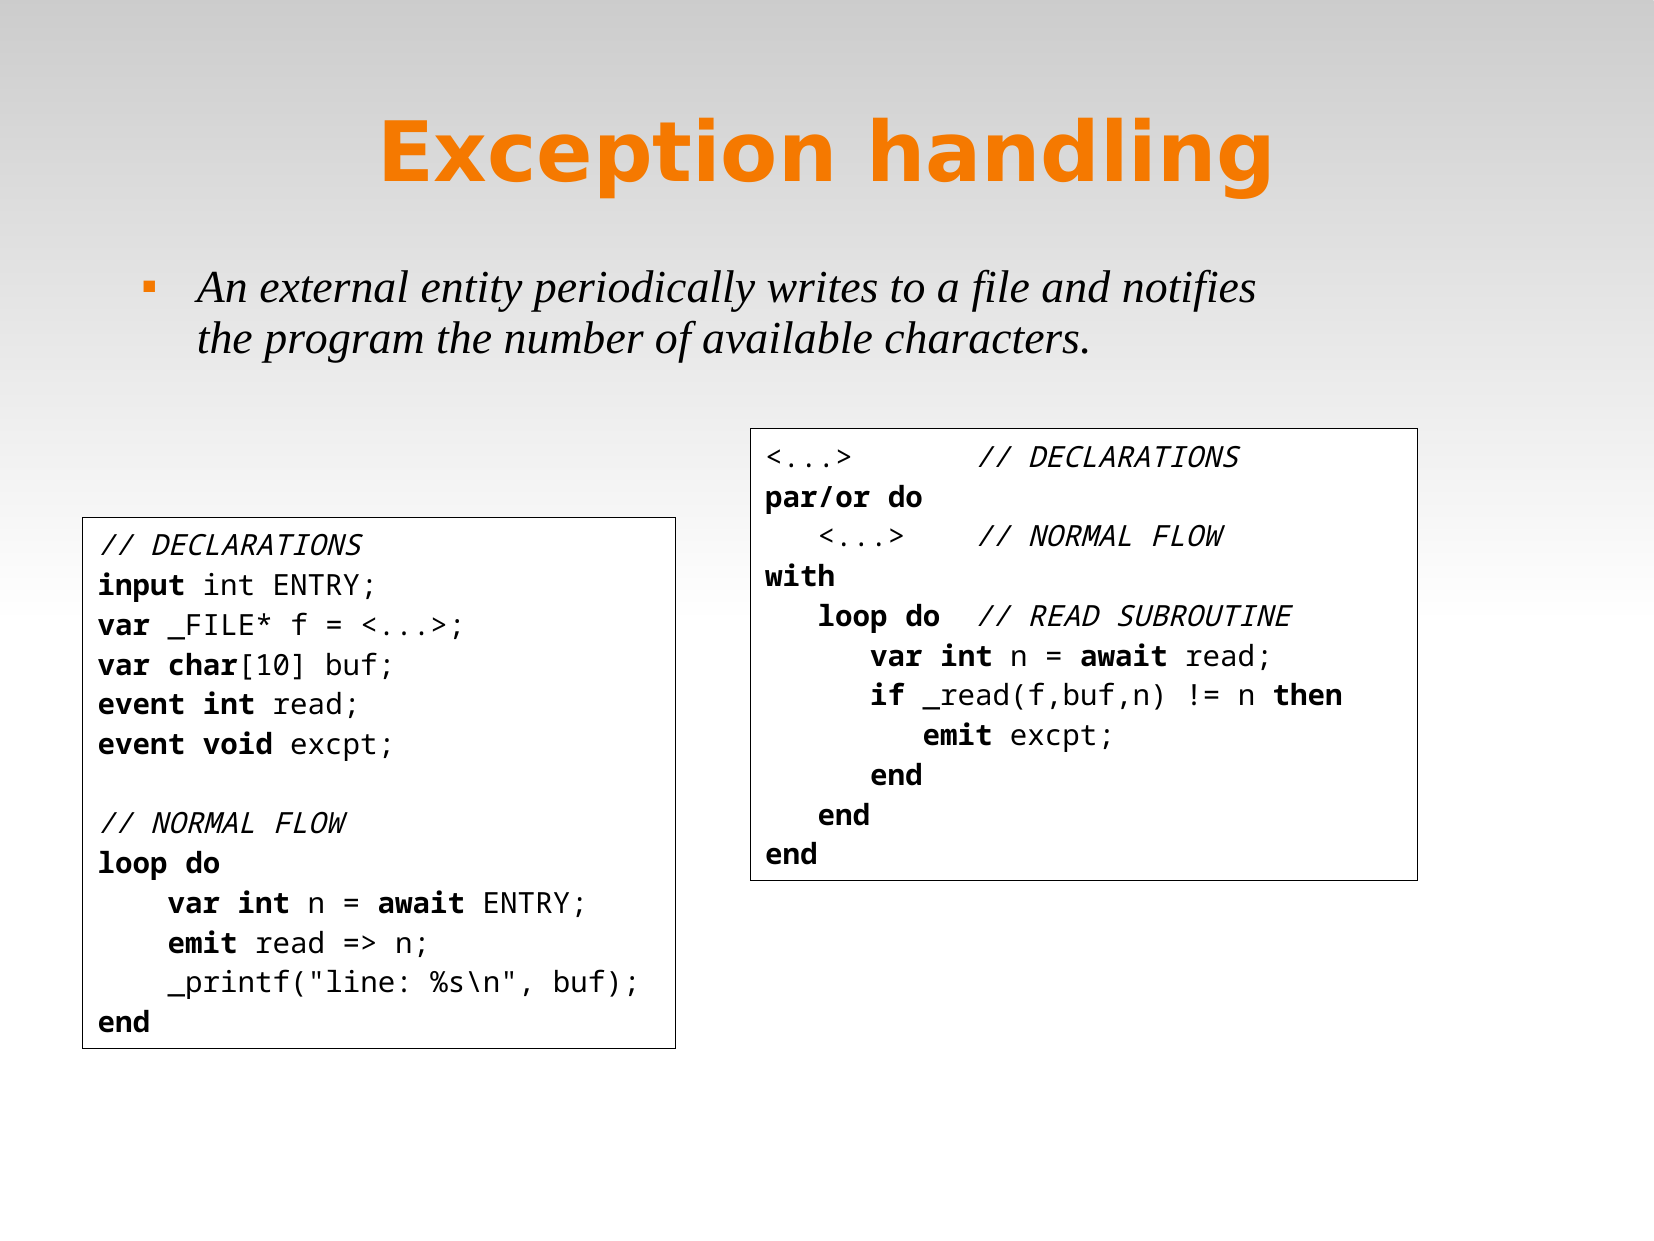

# Exception handling
An external entity periodically writes to a file and notifies the program the number of available characters.
<...> // DECLARATIONS
par/or do
 <...> // NORMAL FLOW
with
 loop do // READ SUBROUTINE
 var int n = await read;
 if _read(f,buf,n) != n then
 emit excpt;
 end
 end
end
// DECLARATIONS
input int ENTRY;
var _FILE* f = <...>;
var char[10] buf;
event int read;
event void excpt;
// NORMAL FLOW
loop do
 var int n = await ENTRY;
 emit read => n;
 _printf("line: %s\n", buf);
end